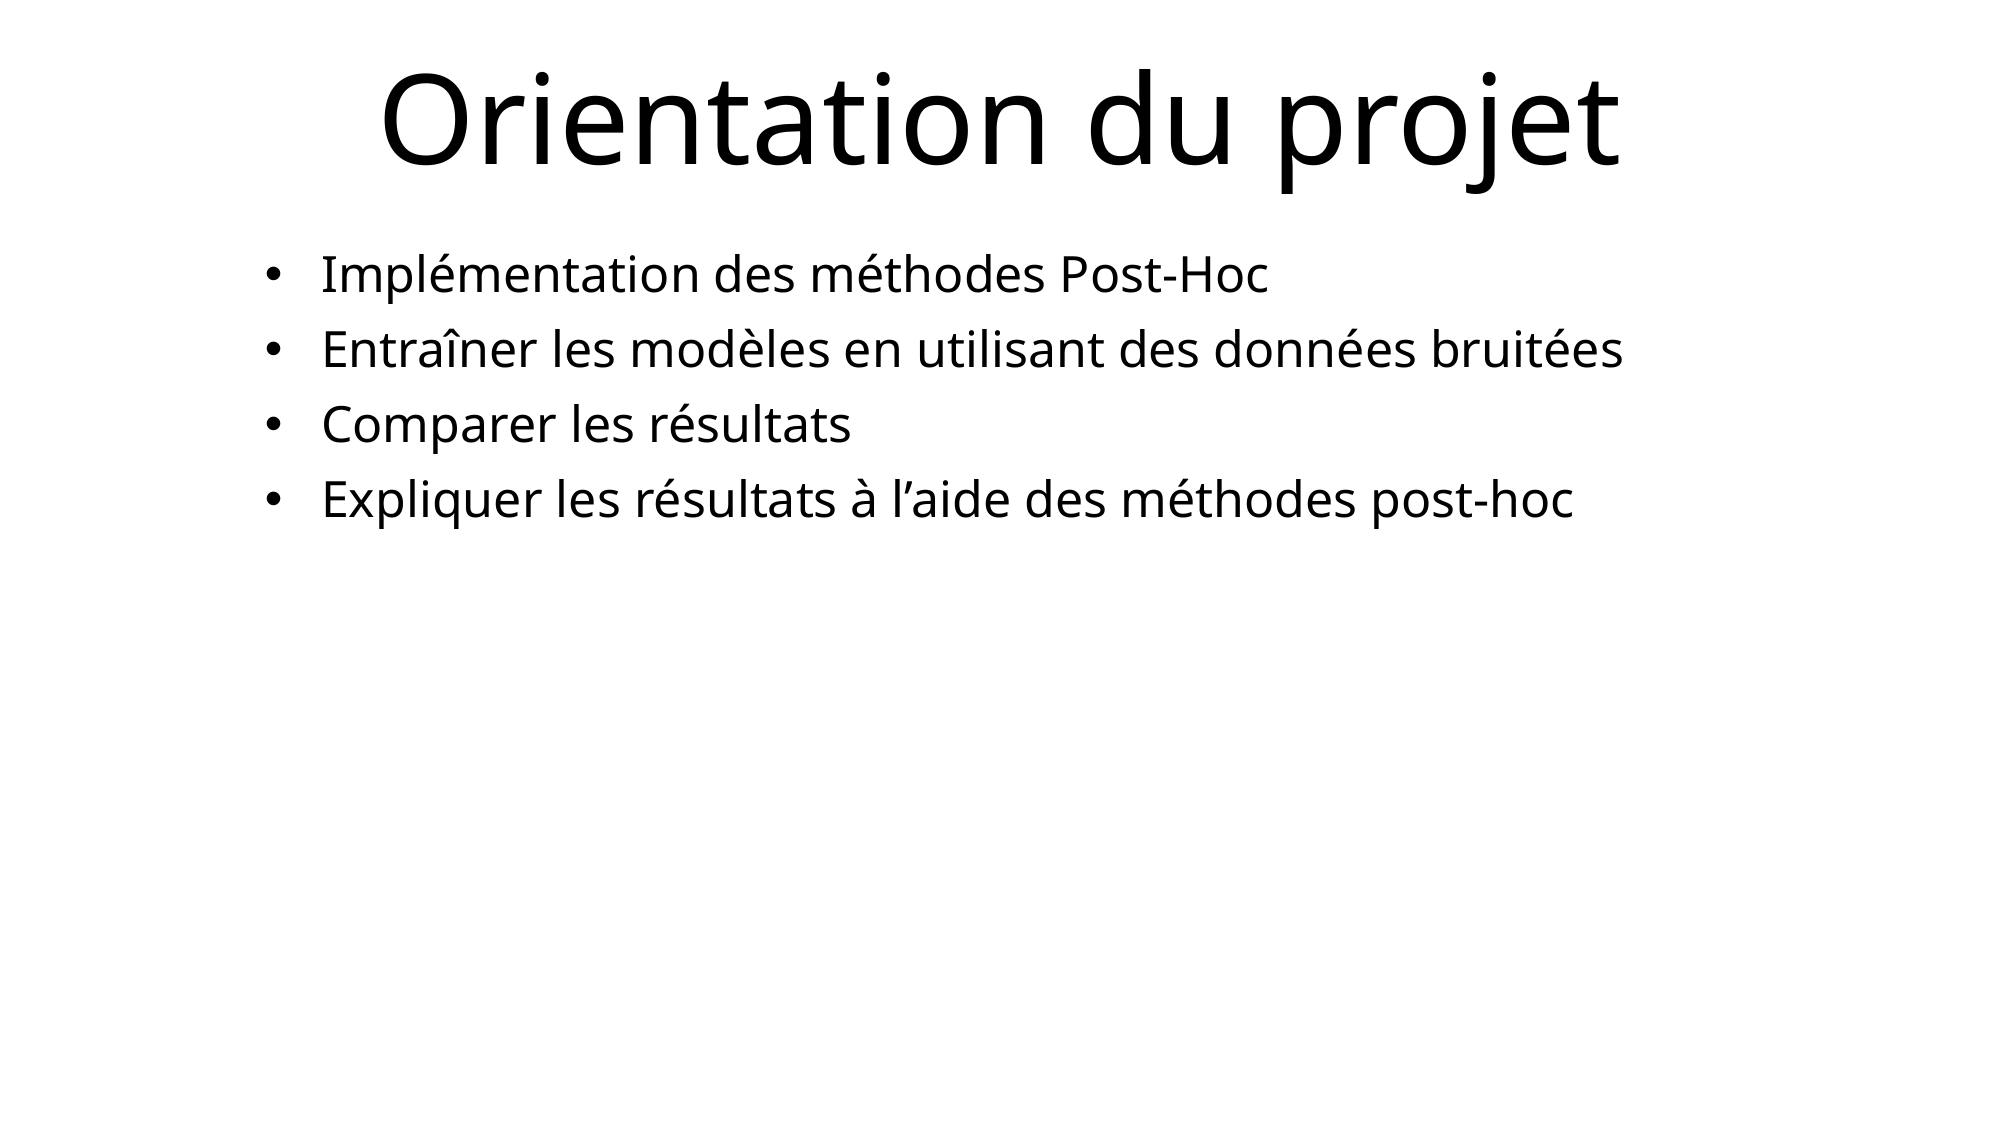

# Orientation du projet
Implémentation des méthodes Post-Hoc
Entraîner les modèles en utilisant des données bruitées
Comparer les résultats
Expliquer les résultats à l’aide des méthodes post-hoc